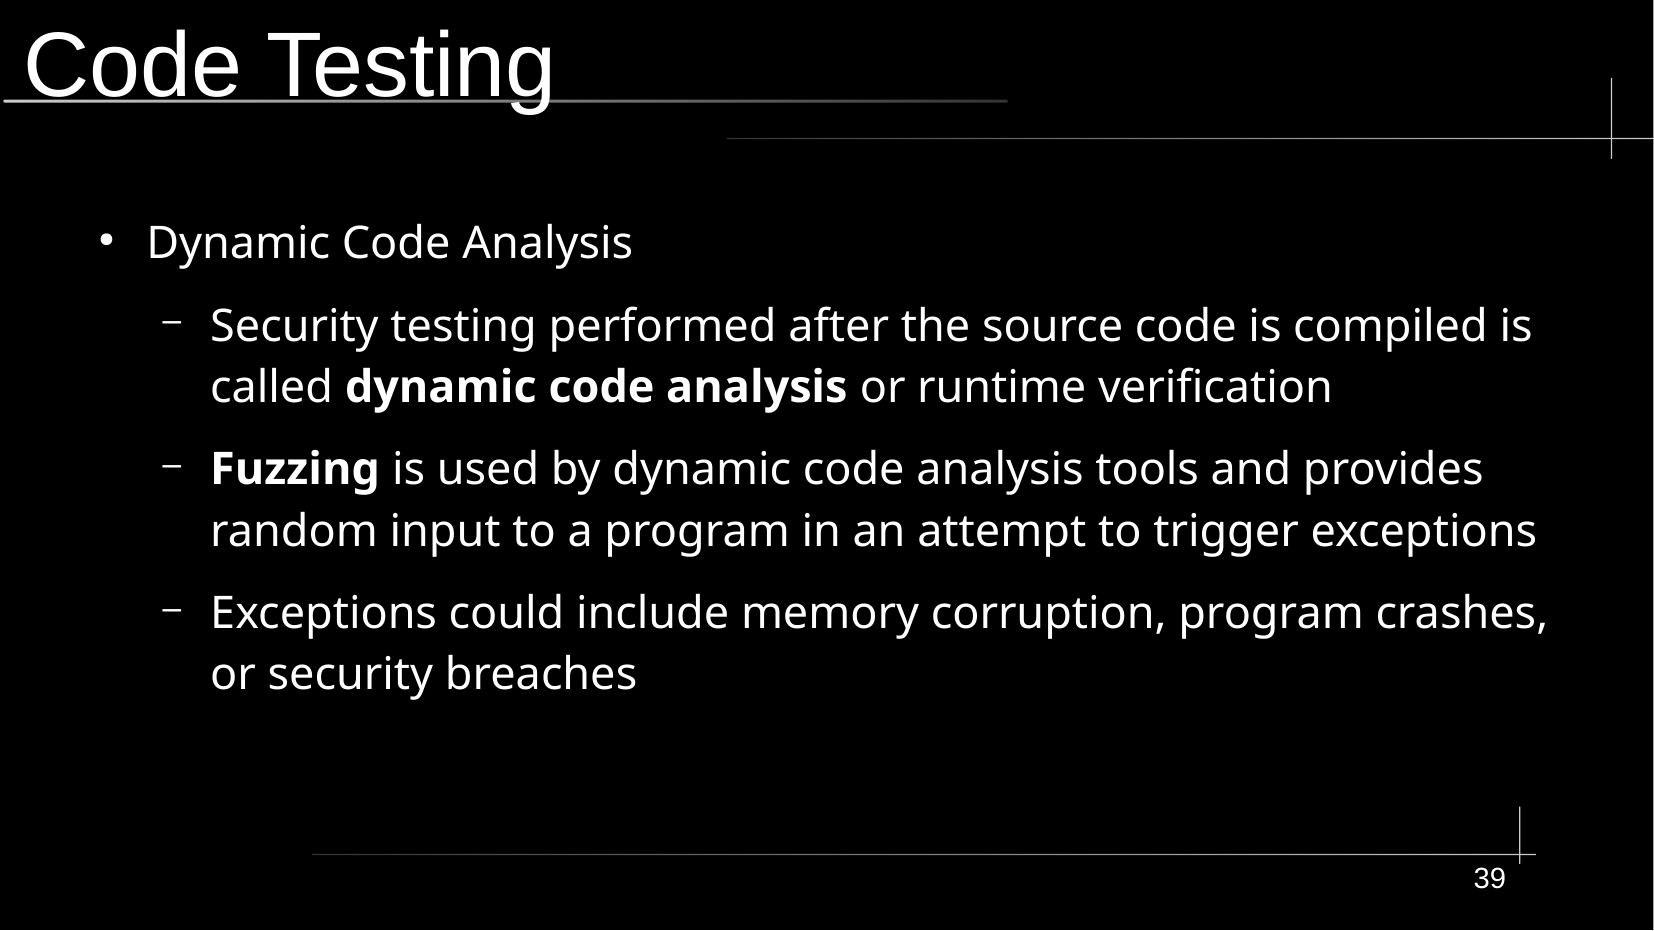

# Code Testing
Dynamic Code Analysis
Security testing performed after the source code is compiled is called dynamic code analysis or runtime verification
Fuzzing is used by dynamic code analysis tools and provides random input to a program in an attempt to trigger exceptions
Exceptions could include memory corruption, program crashes, or security breaches
39